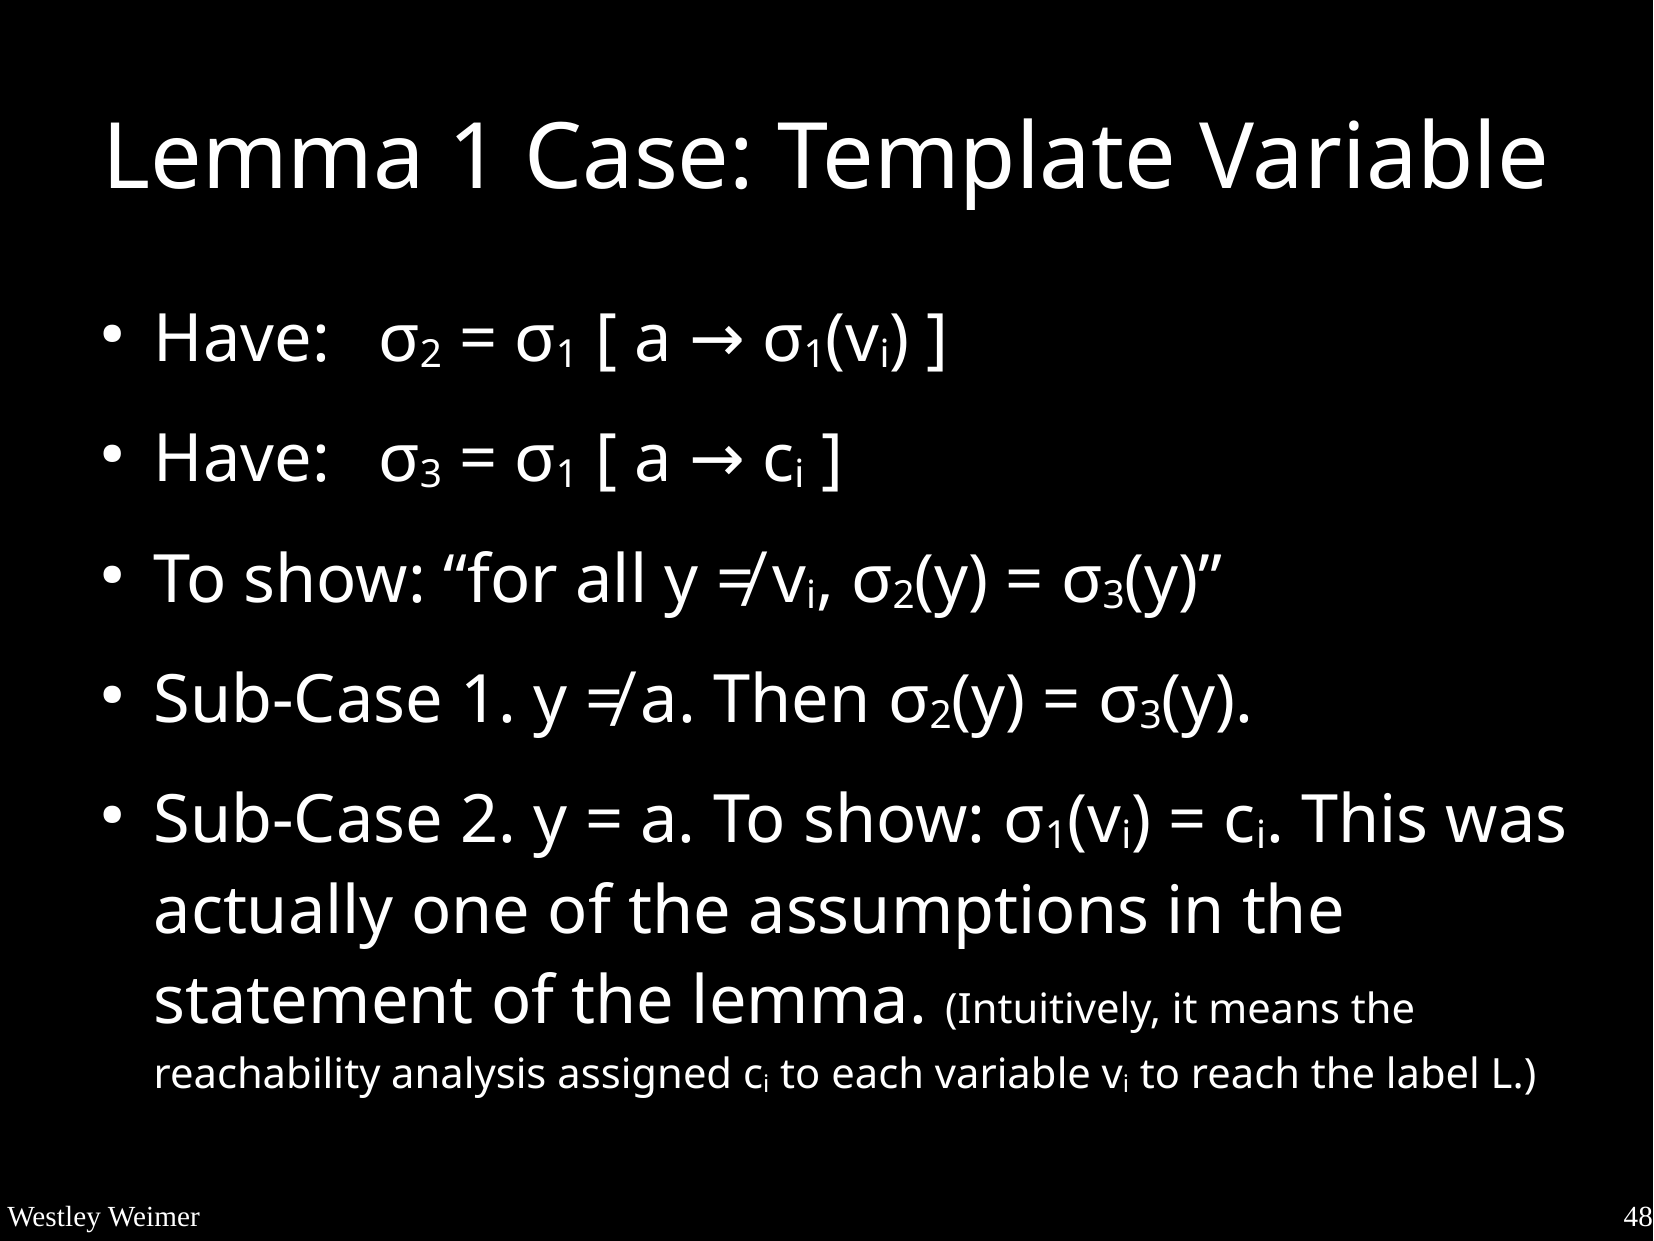

# Lemma 1 Case: Template Variable
Have: 	σ2 = σ1 [ a → σ1(vi) ]
Have: 	σ3 = σ1 [ a → ci ]
To show: “for all y ≠ vi, σ2(y) = σ3(y)”
Sub-Case 1. y ≠ a. Then σ2(y) = σ3(y).
Sub-Case 2. y = a. To show: σ1(vi) = ci. This was actually one of the assumptions in the statement of the lemma. (Intuitively, it means the reachability analysis assigned ci to each variable vi to reach the label L.)
48